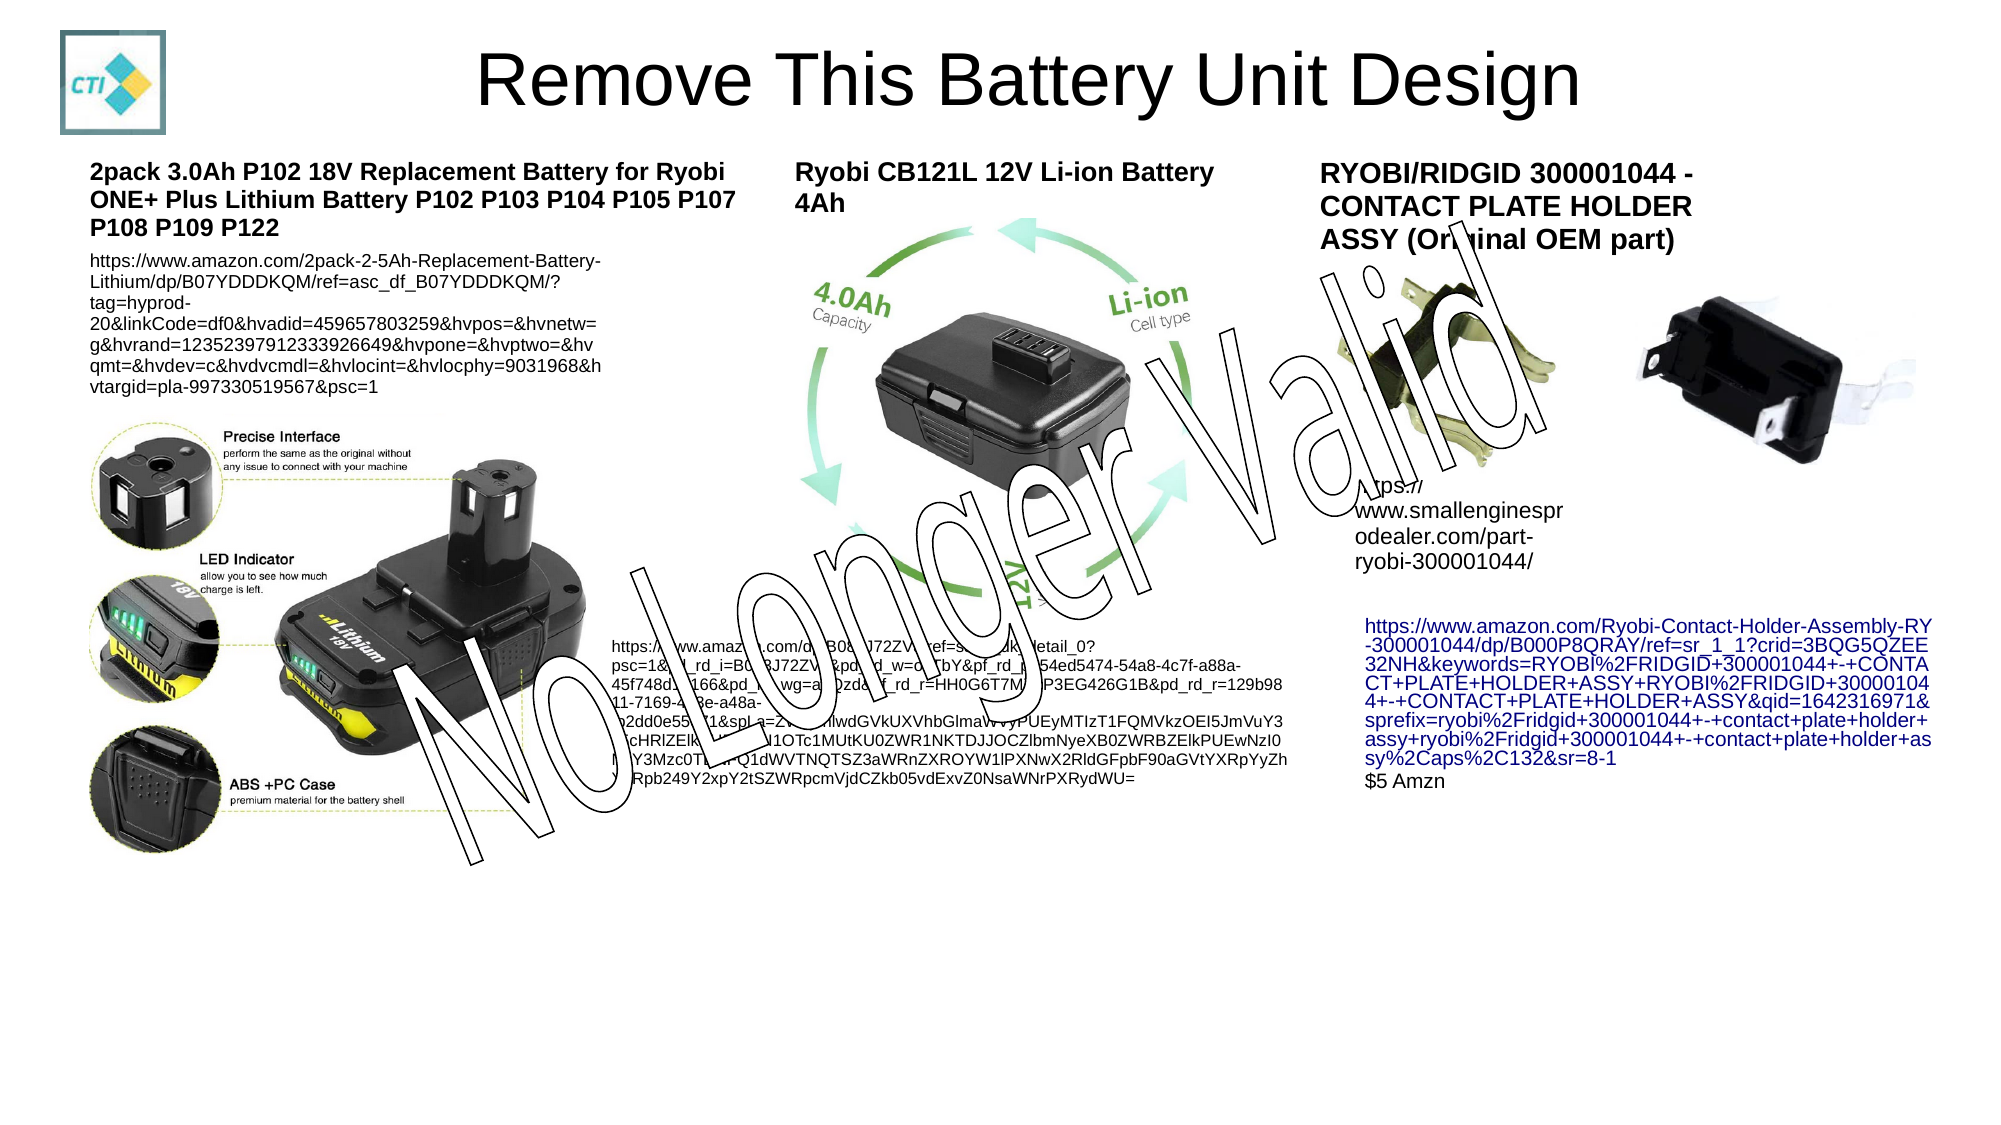

Remove This Battery Unit Design
2pack 3.0Ah P102 18V Replacement Battery for Ryobi ONE+ Plus Lithium Battery P102 P103 P104 P105 P107 P108 P109 P122
Ryobi CB121L 12V Li-ion Battery 4Ah
RYOBI/RIDGID 300001044 - CONTACT PLATE HOLDER ASSY (Original OEM part)
https://www.amazon.com/2pack-2-5Ah-Replacement-Battery-Lithium/dp/B07YDDDKQM/ref=asc_df_B07YDDDKQM/?tag=hyprod-20&linkCode=df0&hvadid=459657803259&hvpos=&hvnetw=g&hvrand=12352397912333926649&hvpone=&hvptwo=&hvqmt=&hvdev=c&hvdvcmdl=&hvlocint=&hvlocphy=9031968&hvtargid=pla-997330519567&psc=1
No Longer Valid
https://www.smallenginesprodealer.com/part-ryobi-300001044/
https://www.amazon.com/Ryobi-Contact-Holder-Assembly-RY-300001044/dp/B000P8QRAY/ref=sr_1_1?crid=3BQG5QZEE32NH&keywords=RYOBI%2FRIDGID+300001044+-+CONTACT+PLATE+HOLDER+ASSY+RYOBI%2FRIDGID+300001044+-+CONTACT+PLATE+HOLDER+ASSY&qid=1642316971&sprefix=ryobi%2Fridgid+300001044+-+contact+plate+holder+assy+ryobi%2Fridgid+300001044+-+contact+plate+holder+assy%2Caps%2C132&sr=8-1
$5 Amzn
https://www.amazon.com/dp/B083J72ZVJ/ref=sspa_dk_detail_0?psc=1&pd_rd_i=B083J72ZVJ&pd_rd_w=ozTbY&pf_rd_p=54ed5474-54a8-4c7f-a88a-45f748d18166&pd_rd_wg=a6Qzd&pf_rd_r=HH0G6T7M7ZP3EG426G1B&pd_rd_r=129b9811-7169-463e-a48a-fb2dd0e55e71&spLa=ZW5jcnlwdGVkUXVhbGlmaWVyPUEyMTIzT1FQMVkzOEI5JmVuY3J5cHRlZElkPUEwMzI1OTc1MUtKU0ZWR1NKTDJJOCZlbmNyeXB0ZWRBZElkPUEwNzI0NzY3Mzc0TDNFQ1dWVTNQTSZ3aWRnZXROYW1lPXNwX2RldGFpbF90aGVtYXRpYyZhY3Rpb249Y2xpY2tSZWRpcmVjdCZkb05vdExvZ0NsaWNrPXRydWU=